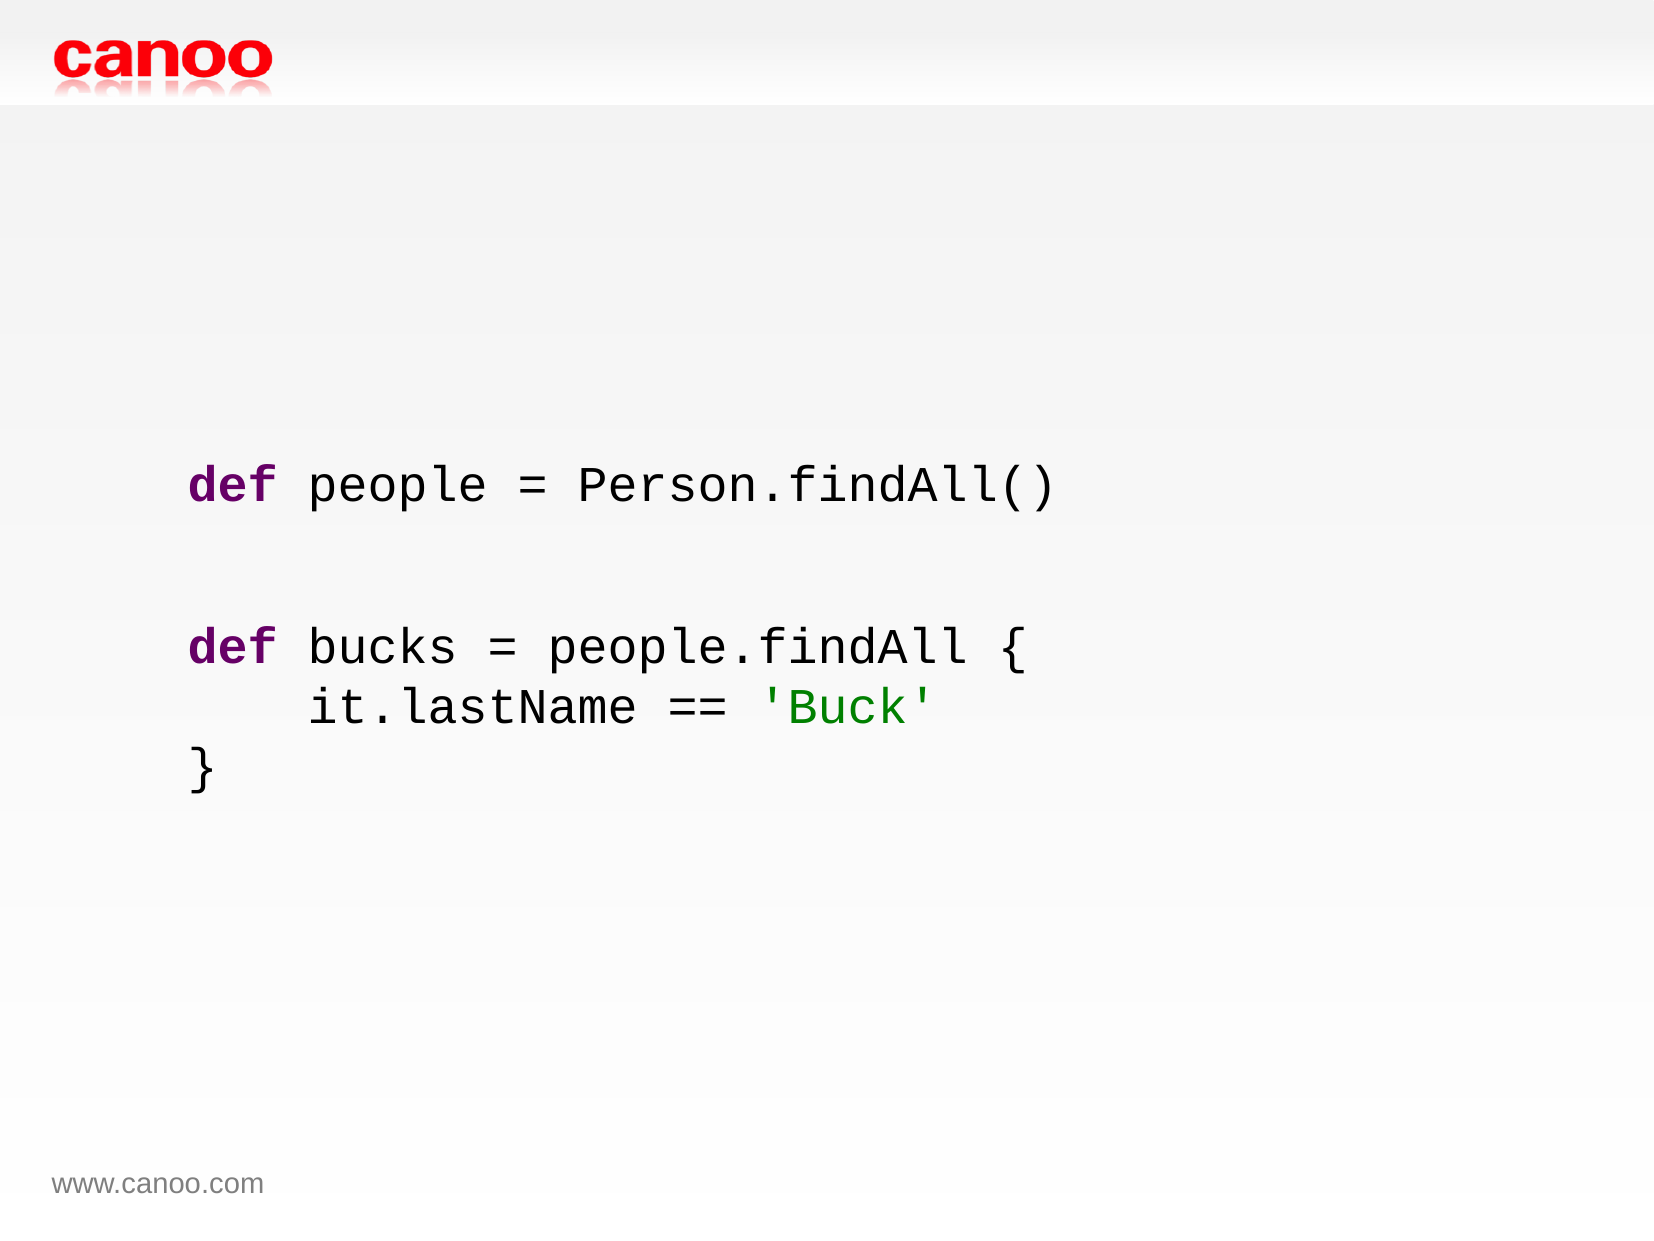

def people = Person.findAll()
def bucks = people.findAll {
 it.lastName == 'Buck'
}